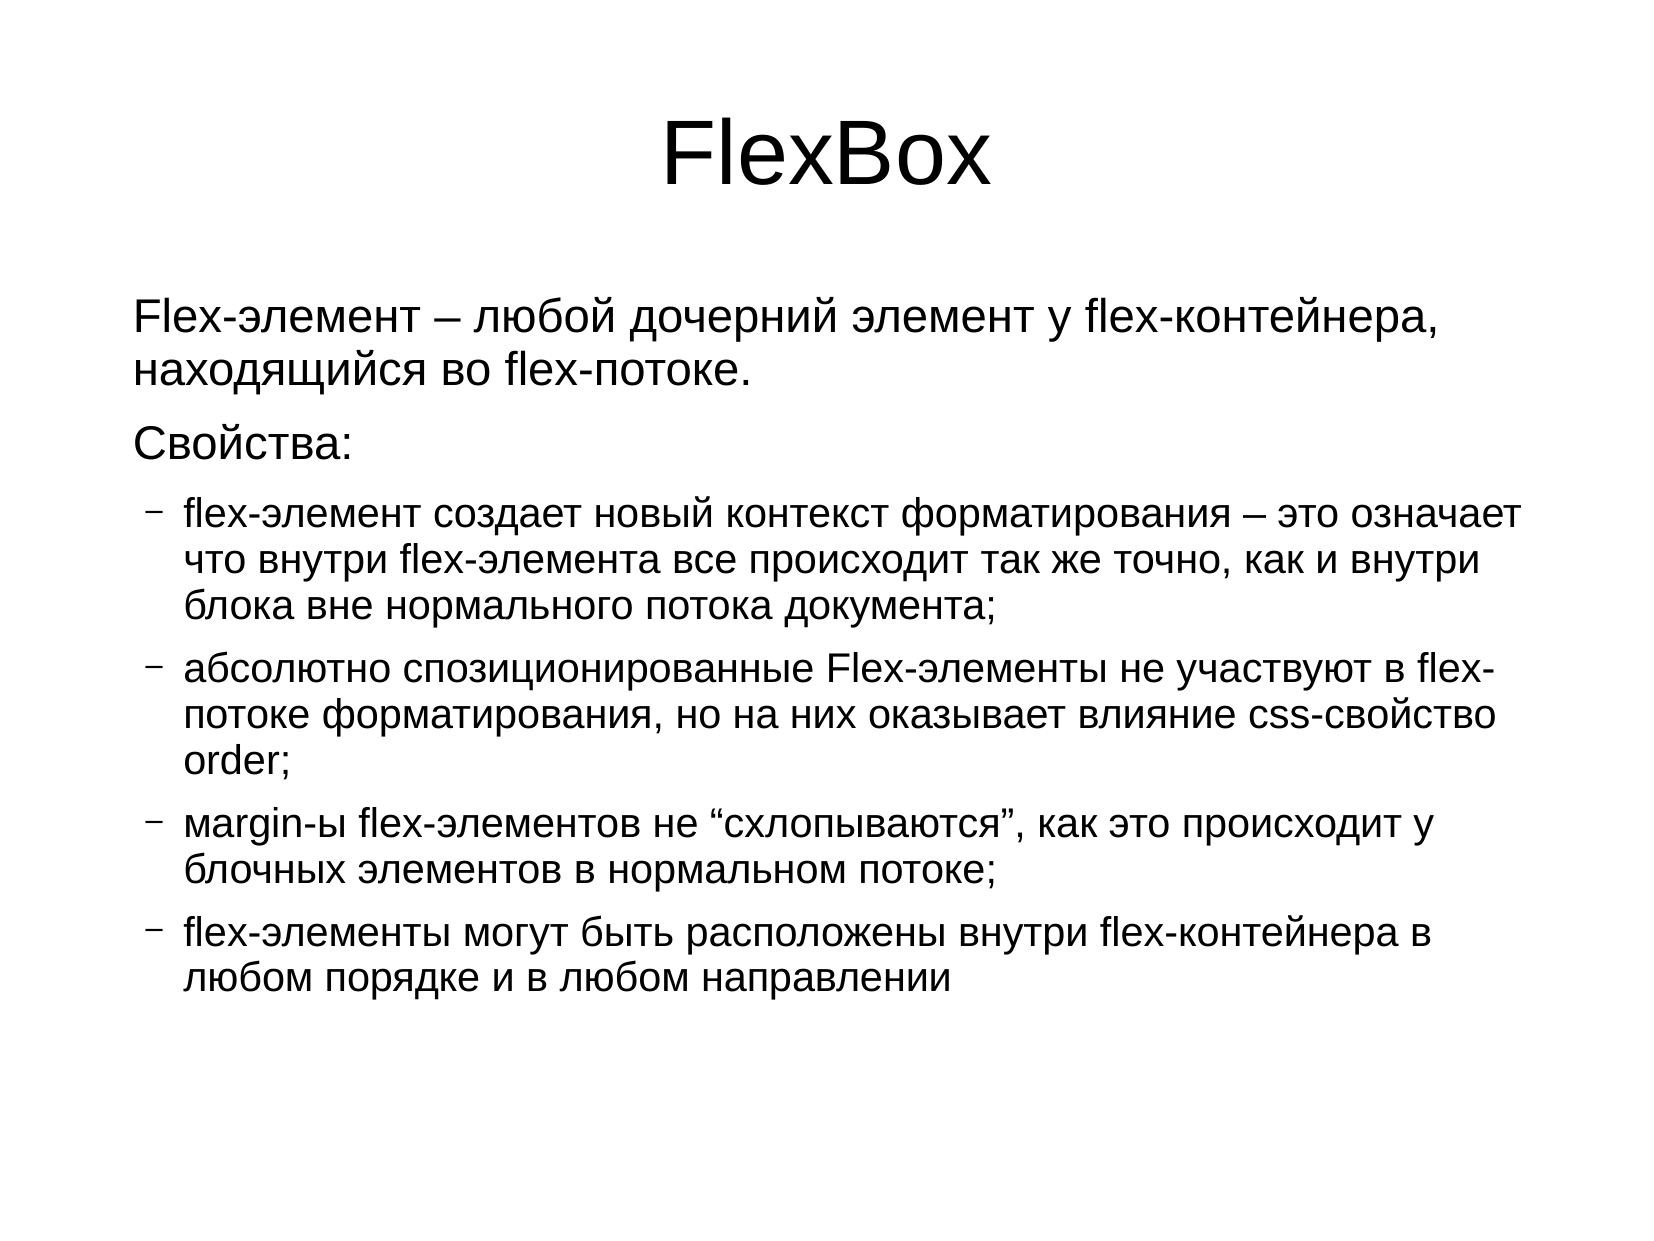

# FlexBox
Flex-элемент – любой дочерний элемент у flex-контейнера, находящийся во flex-потоке.
Свойства:
flex-элемент создает новый контекст форматирования – это означает что внутри flex-элемента все происходит так же точно, как и внутри блока вне нормального потока документа;
абсолютно спозиционированные Flex-элементы не участвуют в flex-потоке форматирования, но на них оказывает влияние css-свойство order;
мargin-ы flex-элементов не “схлопываются”, как это происходит у блочных элементов в нормальном потоке;
flex-элементы могут быть расположены внутри flex-контейнера в любом порядке и в любом направлении